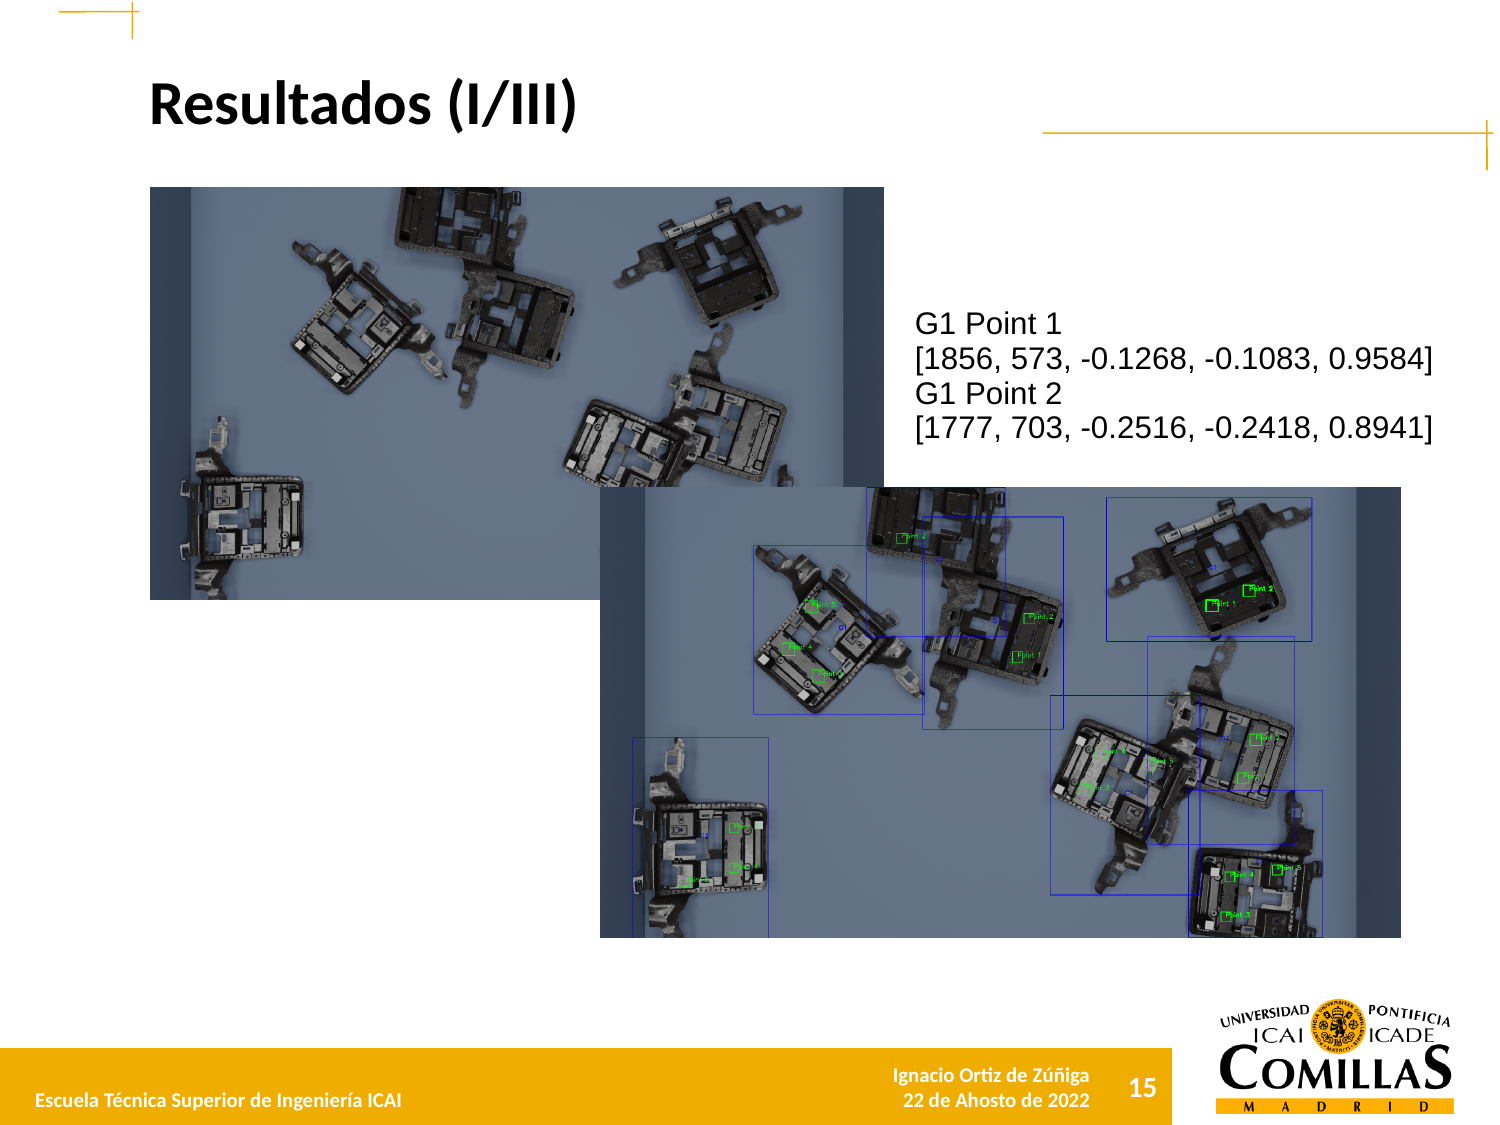

# Resultados (I/III)
G1 Point 1
[1856, 573, -0.1268, -0.1083, 0.9584]
G1 Point 2
[1777, 703, -0.2516, -0.2418, 0.8941]